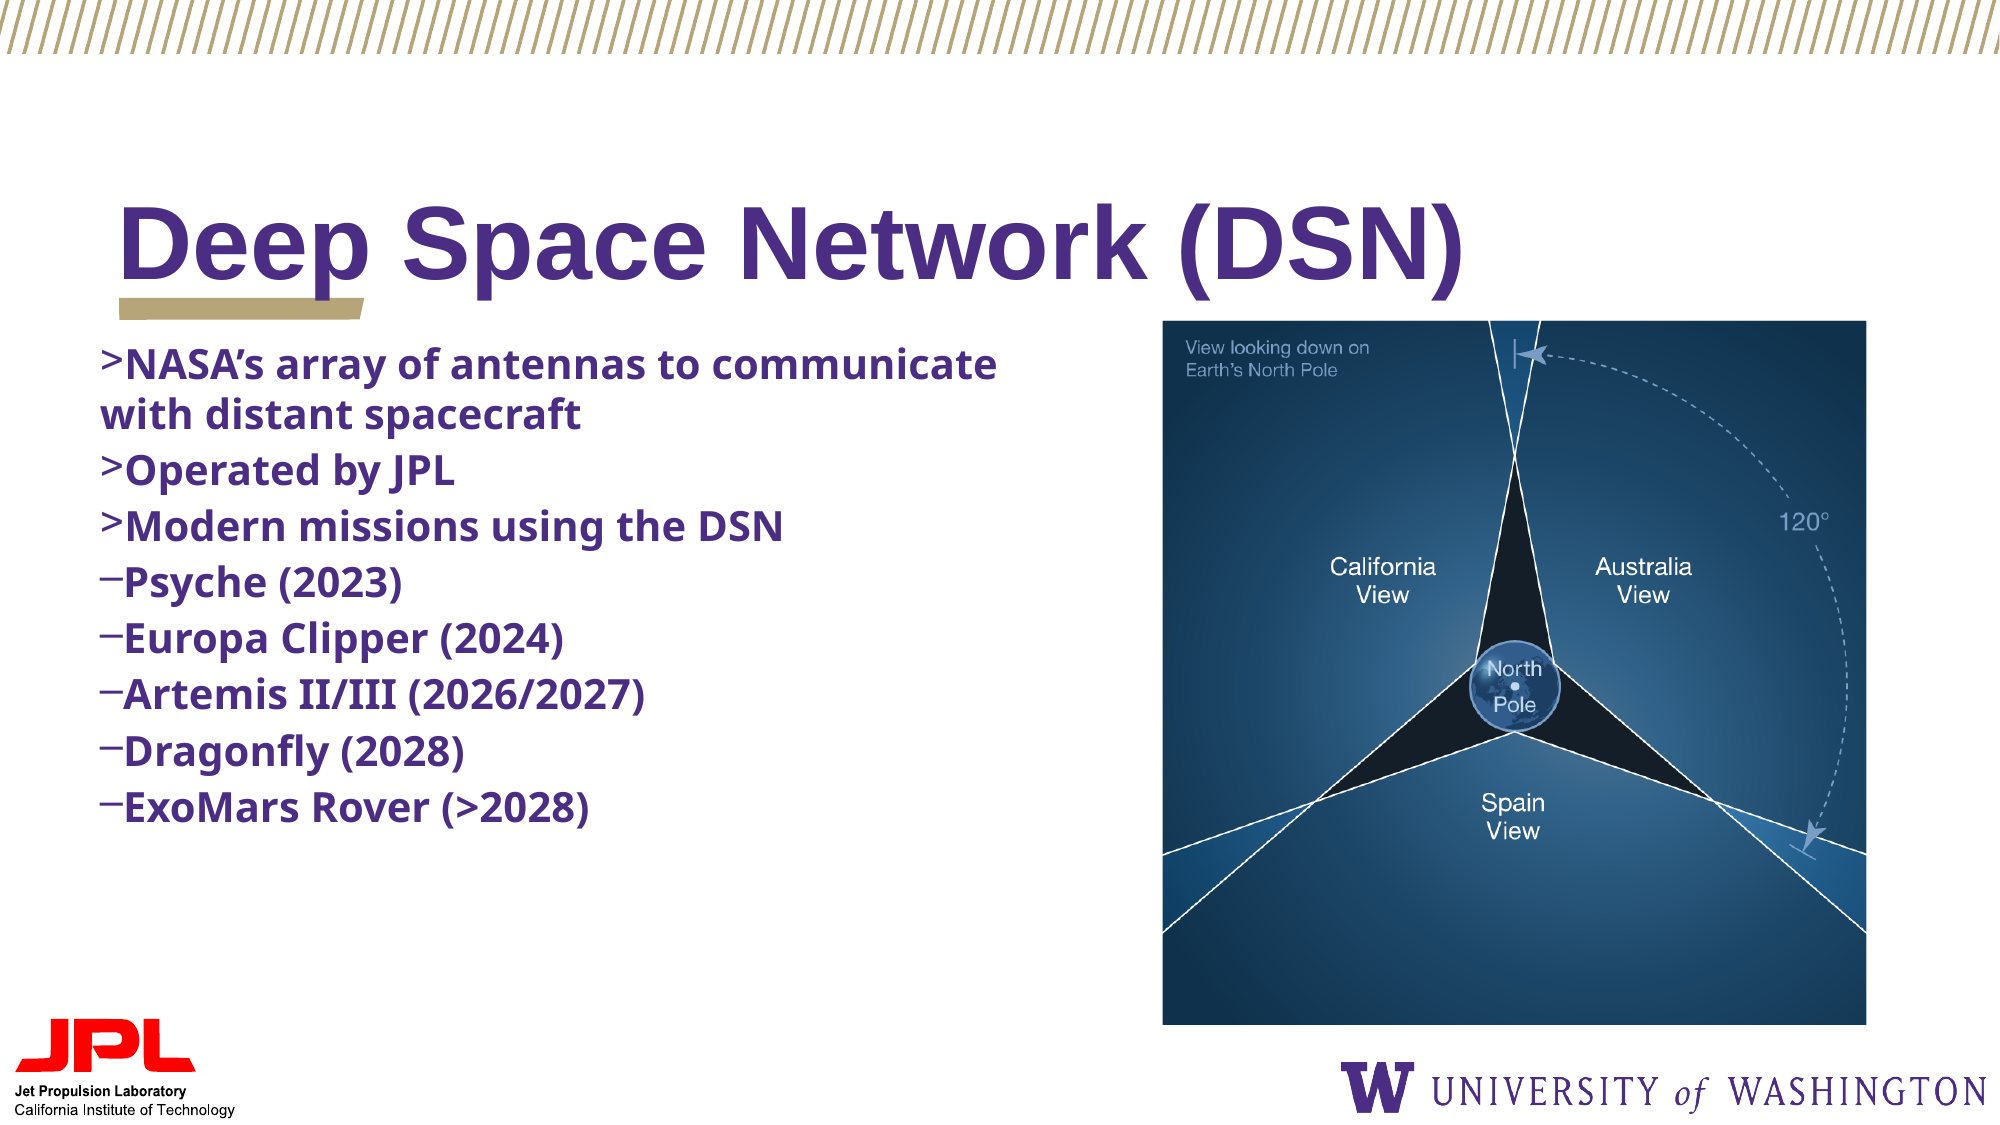

# Deep Space Network (DSN)
NASA’s array of antennas to communicate with distant spacecraft
Operated by JPL
Modern missions using the DSN
Psyche (2023)
Europa Clipper (2024)
Artemis II/III (2026/2027)
Dragonfly (2028)
ExoMars Rover (>2028)